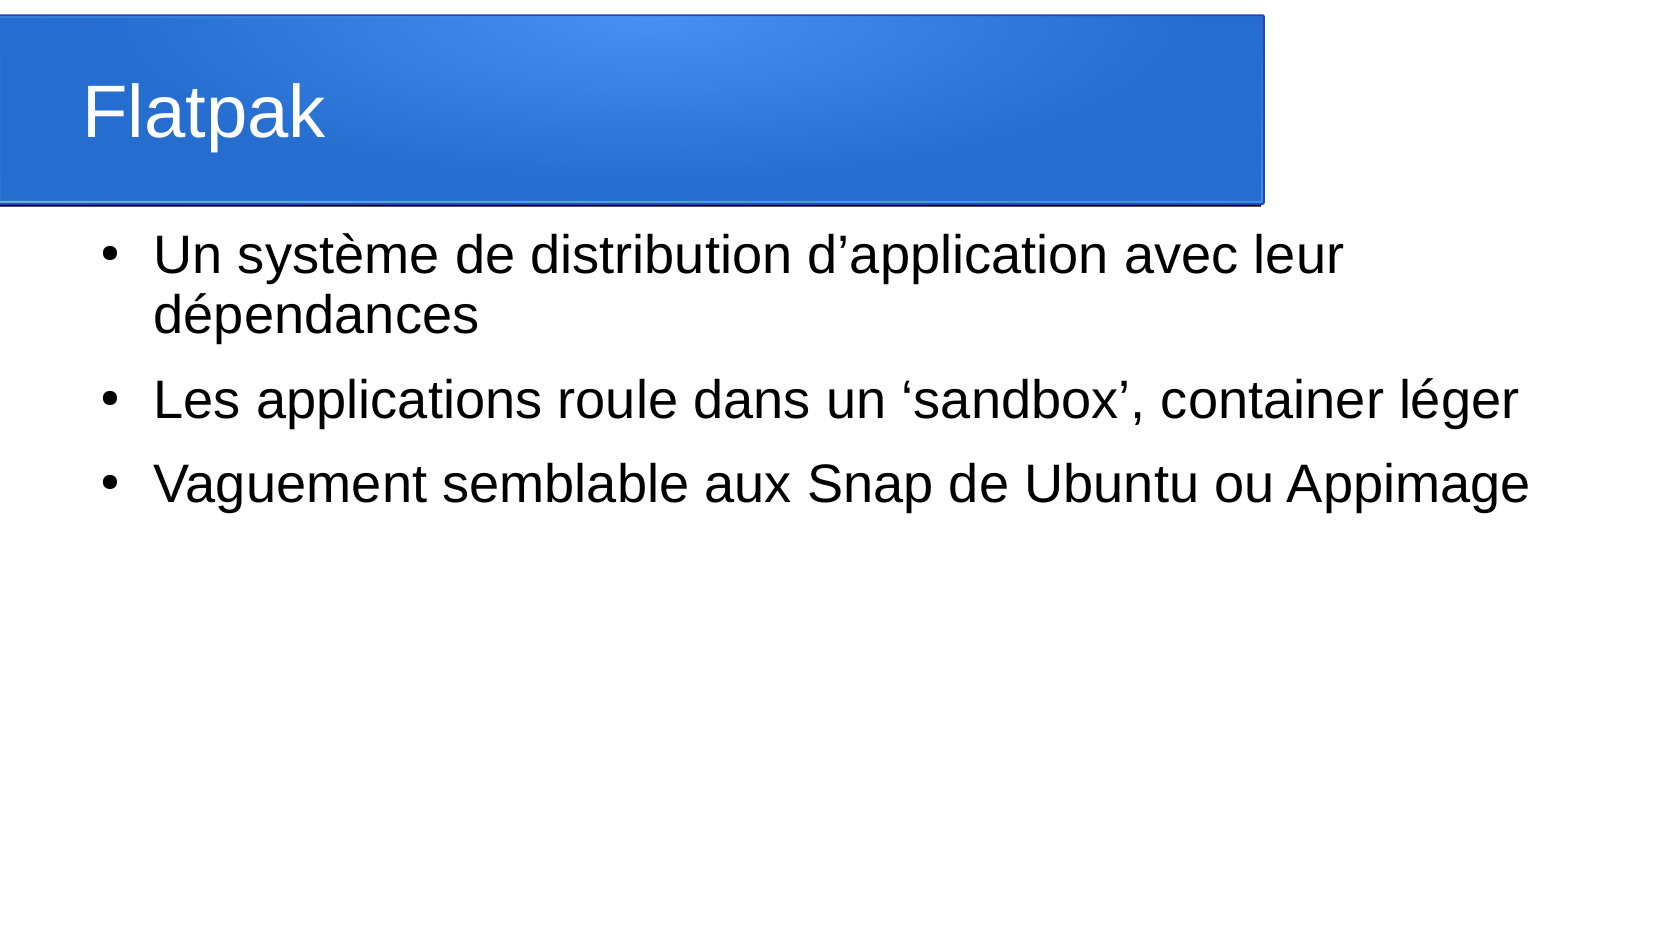

# Flatpak
Un système de distribution d’application avec leur dépendances
Les applications roule dans un ‘sandbox’, container léger
Vaguement semblable aux Snap de Ubuntu ou Appimage